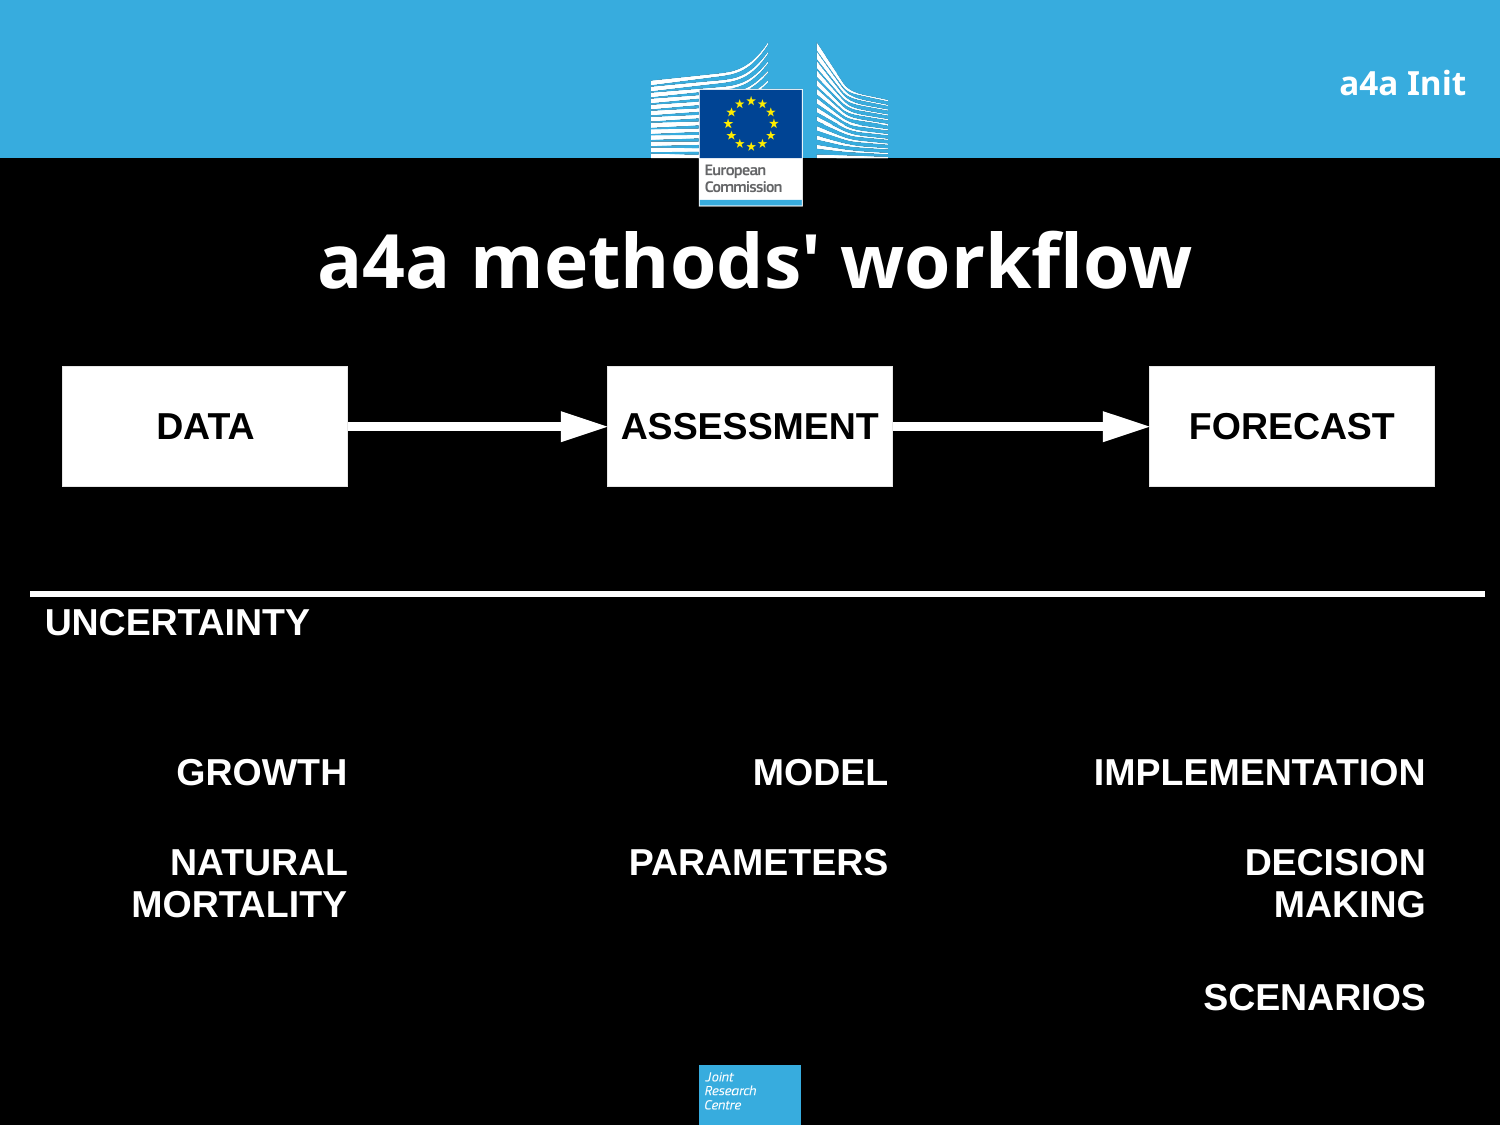

a4a Init
# a4a methods' workflow
DATA
ASSESSMENT
FORECAST
UNCERTAINTY
GROWTH
MODEL
IMPLEMENTATION
NATURAL MORTALITY
PARAMETERS
DECISION MAKING
SCENARIOS